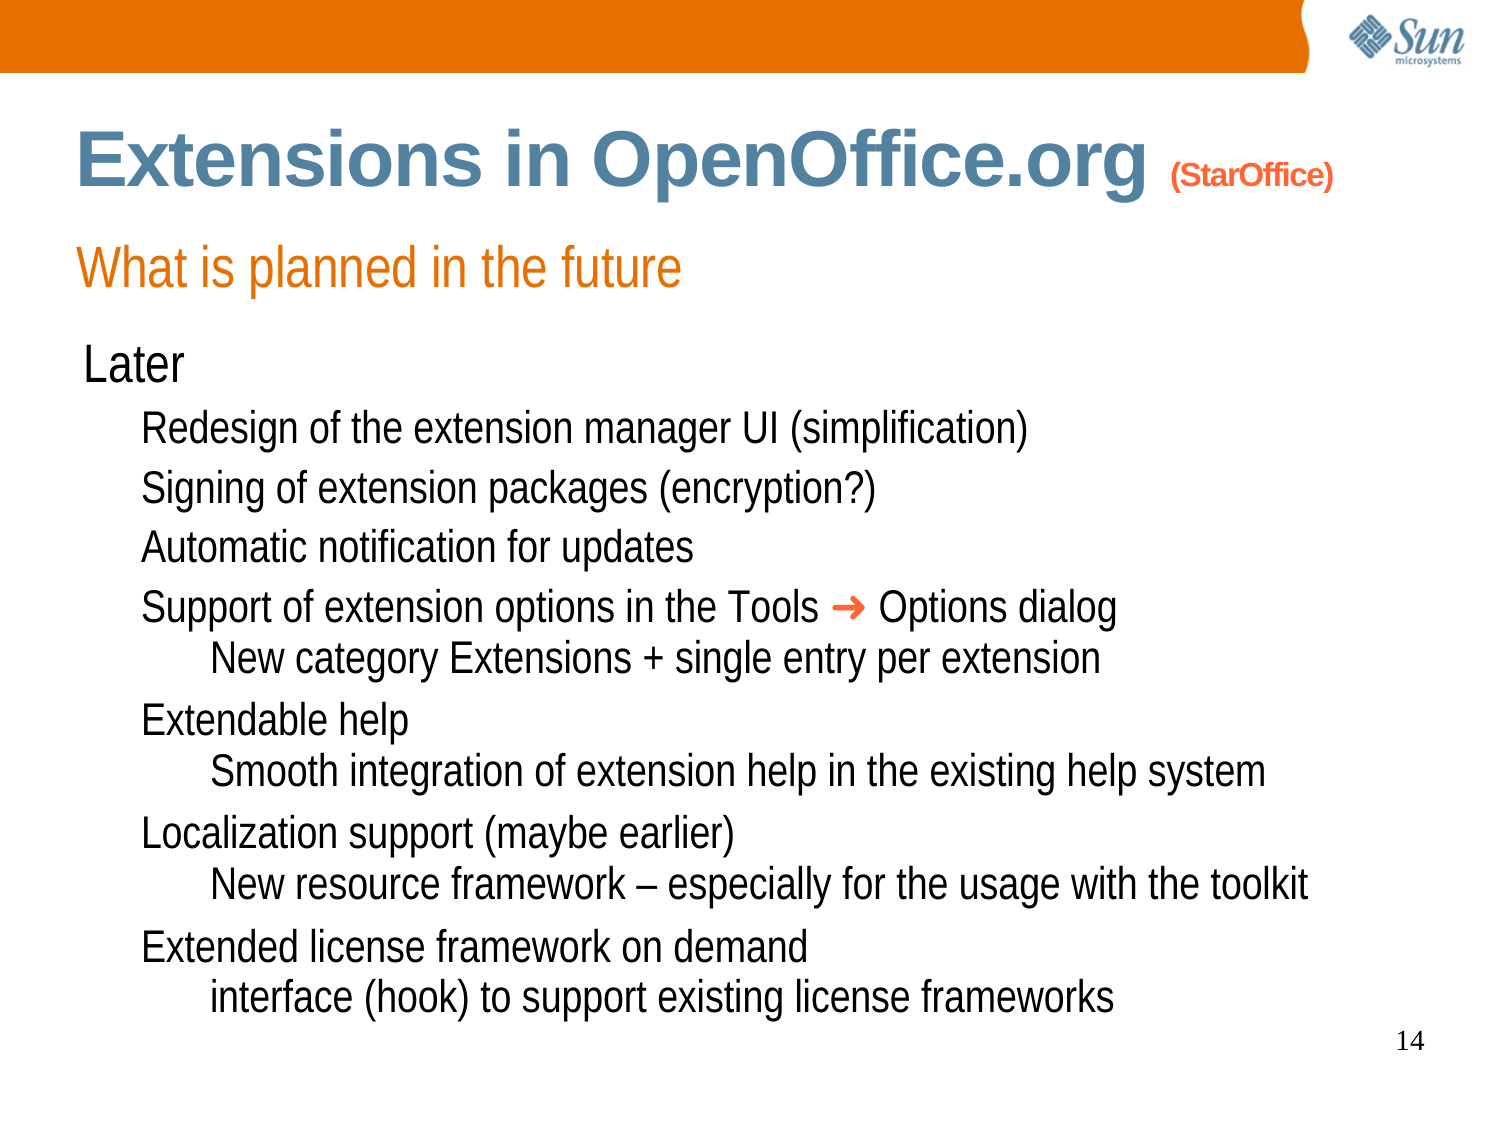

# Extensions in OpenOffice.org (StarOffice)
What is planned in the future
Later
Redesign of the extension manager UI (simplification)
Signing of extension packages (encryption?)
Automatic notification for updates
Support of extension options in the Tools ➜ Options dialog
New category Extensions + single entry per extension
Extendable help
Smooth integration of extension help in the existing help system
Localization support (maybe earlier)
New resource framework – especially for the usage with the toolkit
Extended license framework on demand
interface (hook) to support existing license frameworks
14